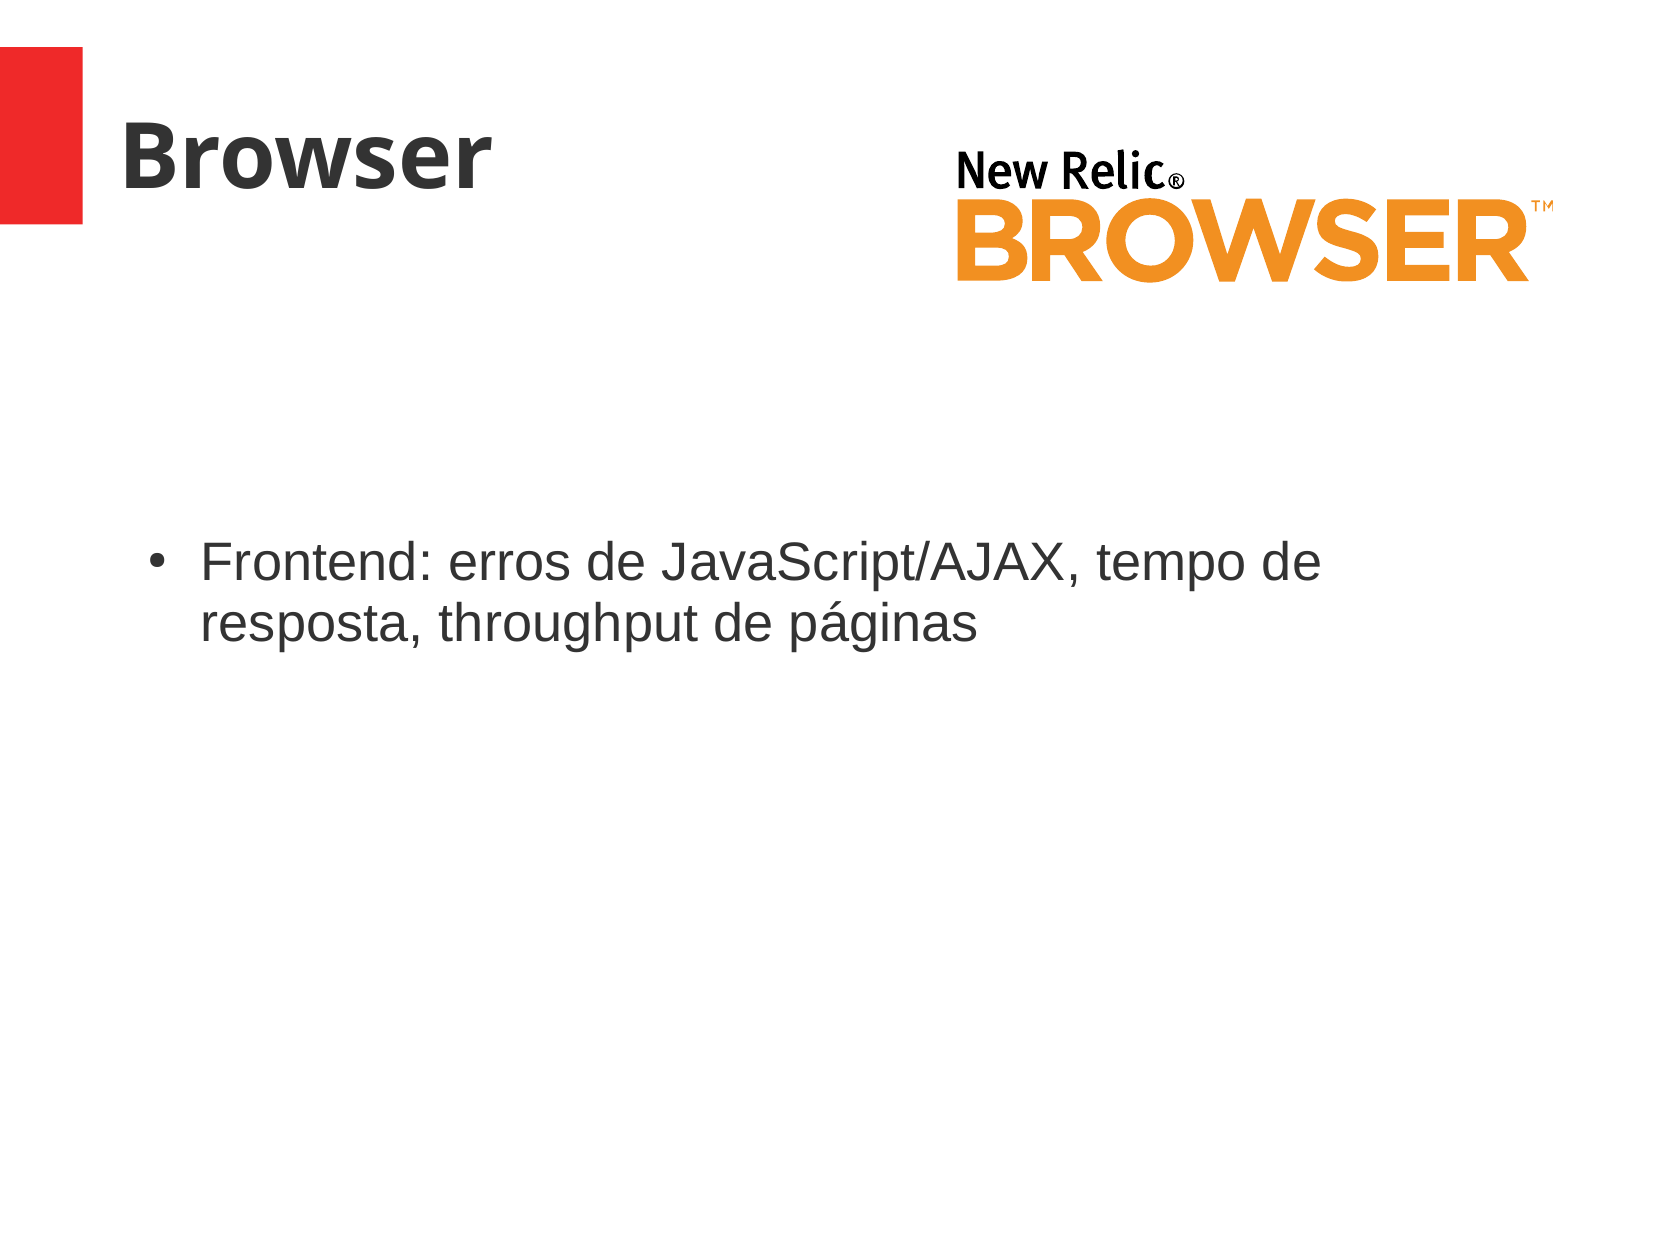

# Browser
Frontend: erros de JavaScript/AJAX, tempo de resposta, throughput de páginas